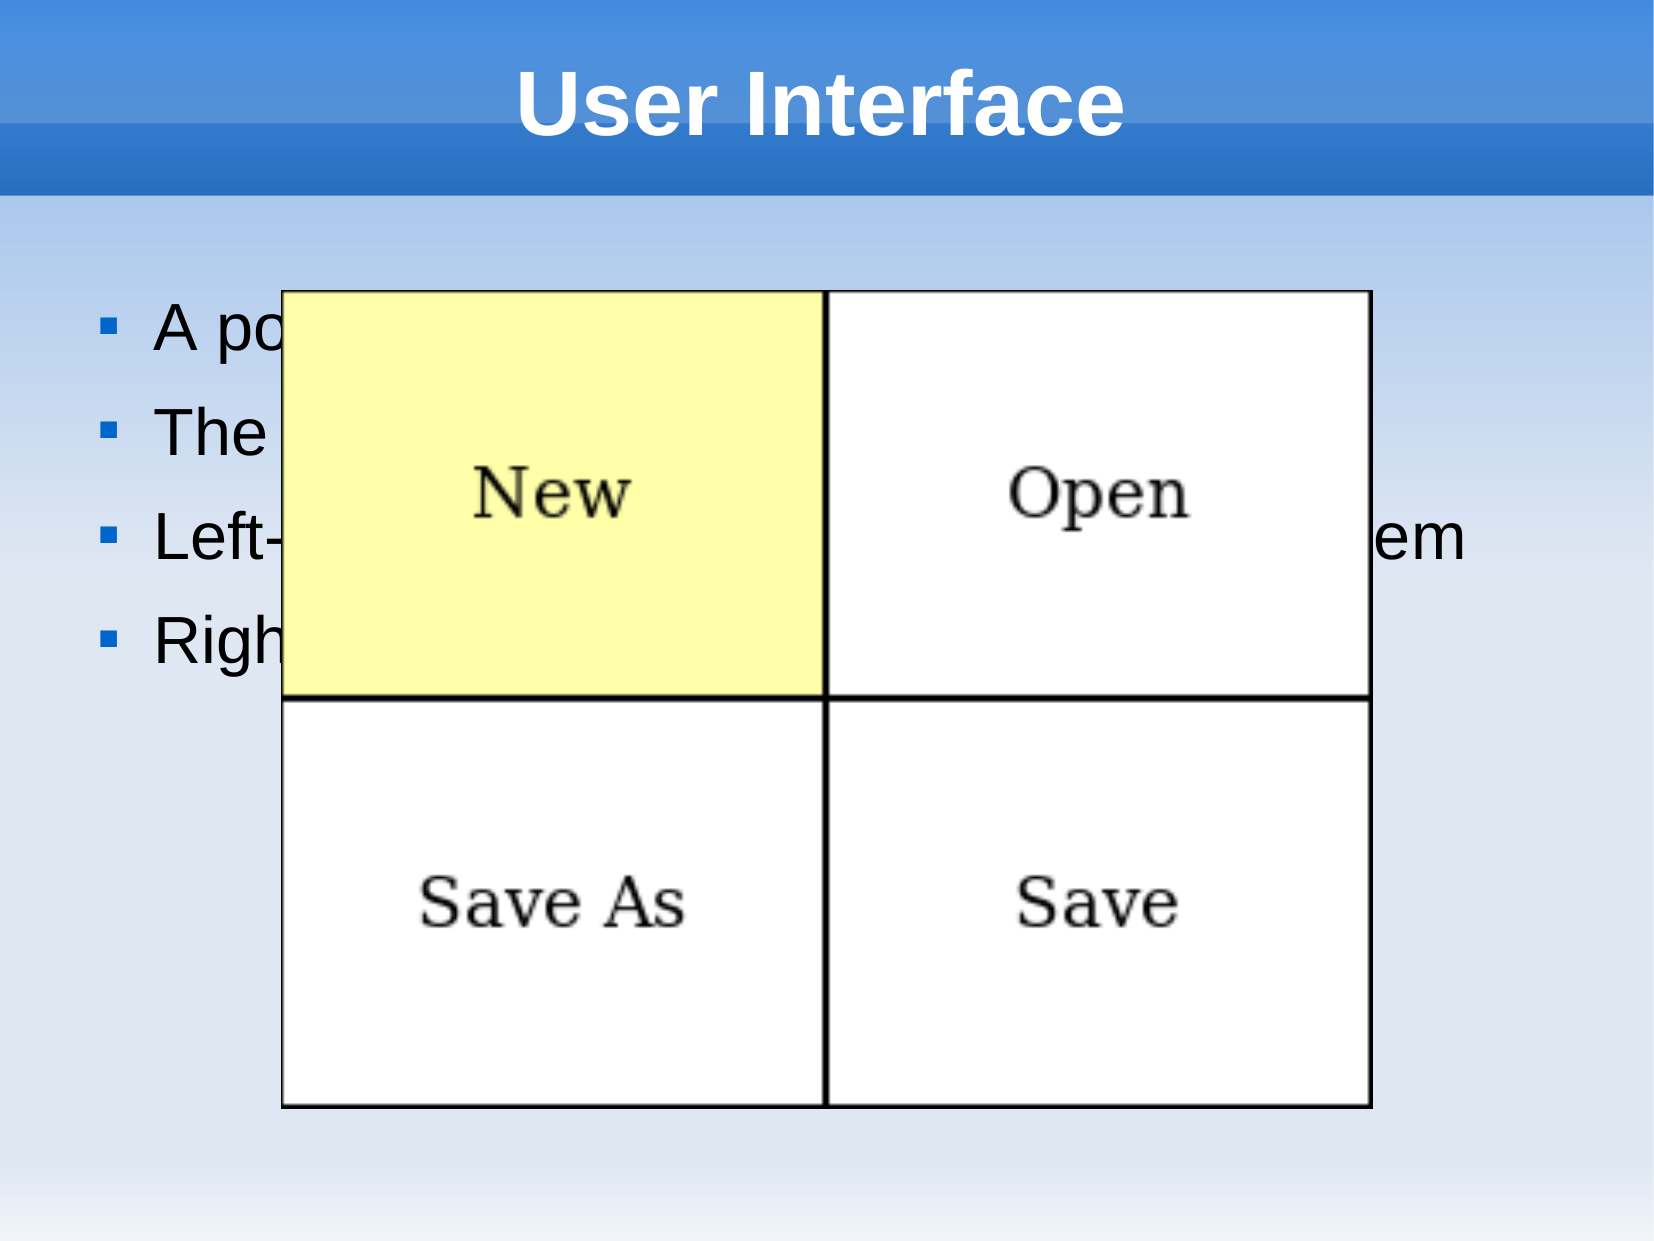

# User Interface
A popup window traps the cursor
The window contains four menu items
Left-clicking in a quadrant activates that item
Right-clicking anywhere goes back